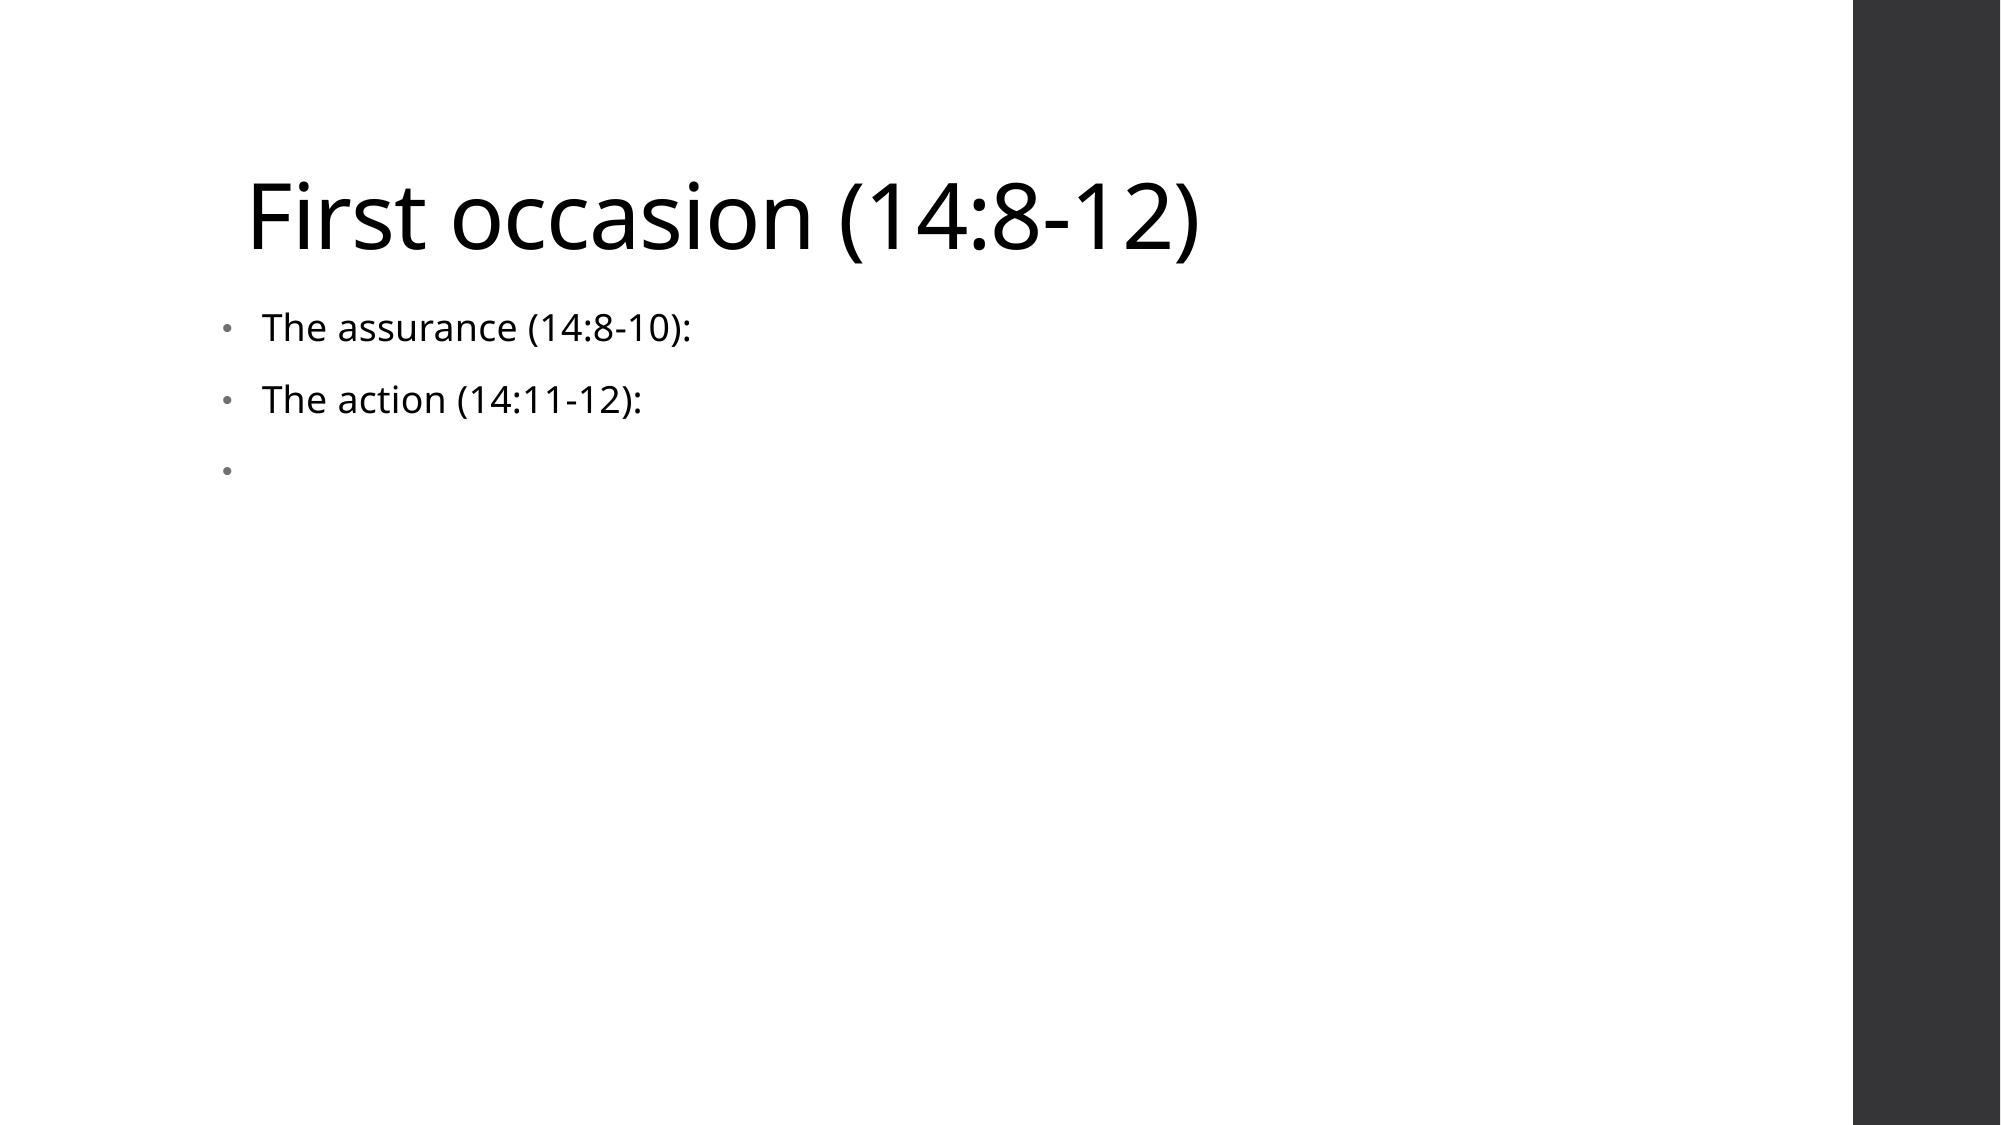

# First occasion (14:8-12)
 The assurance (14:8-10):
 The action (14:11-12):